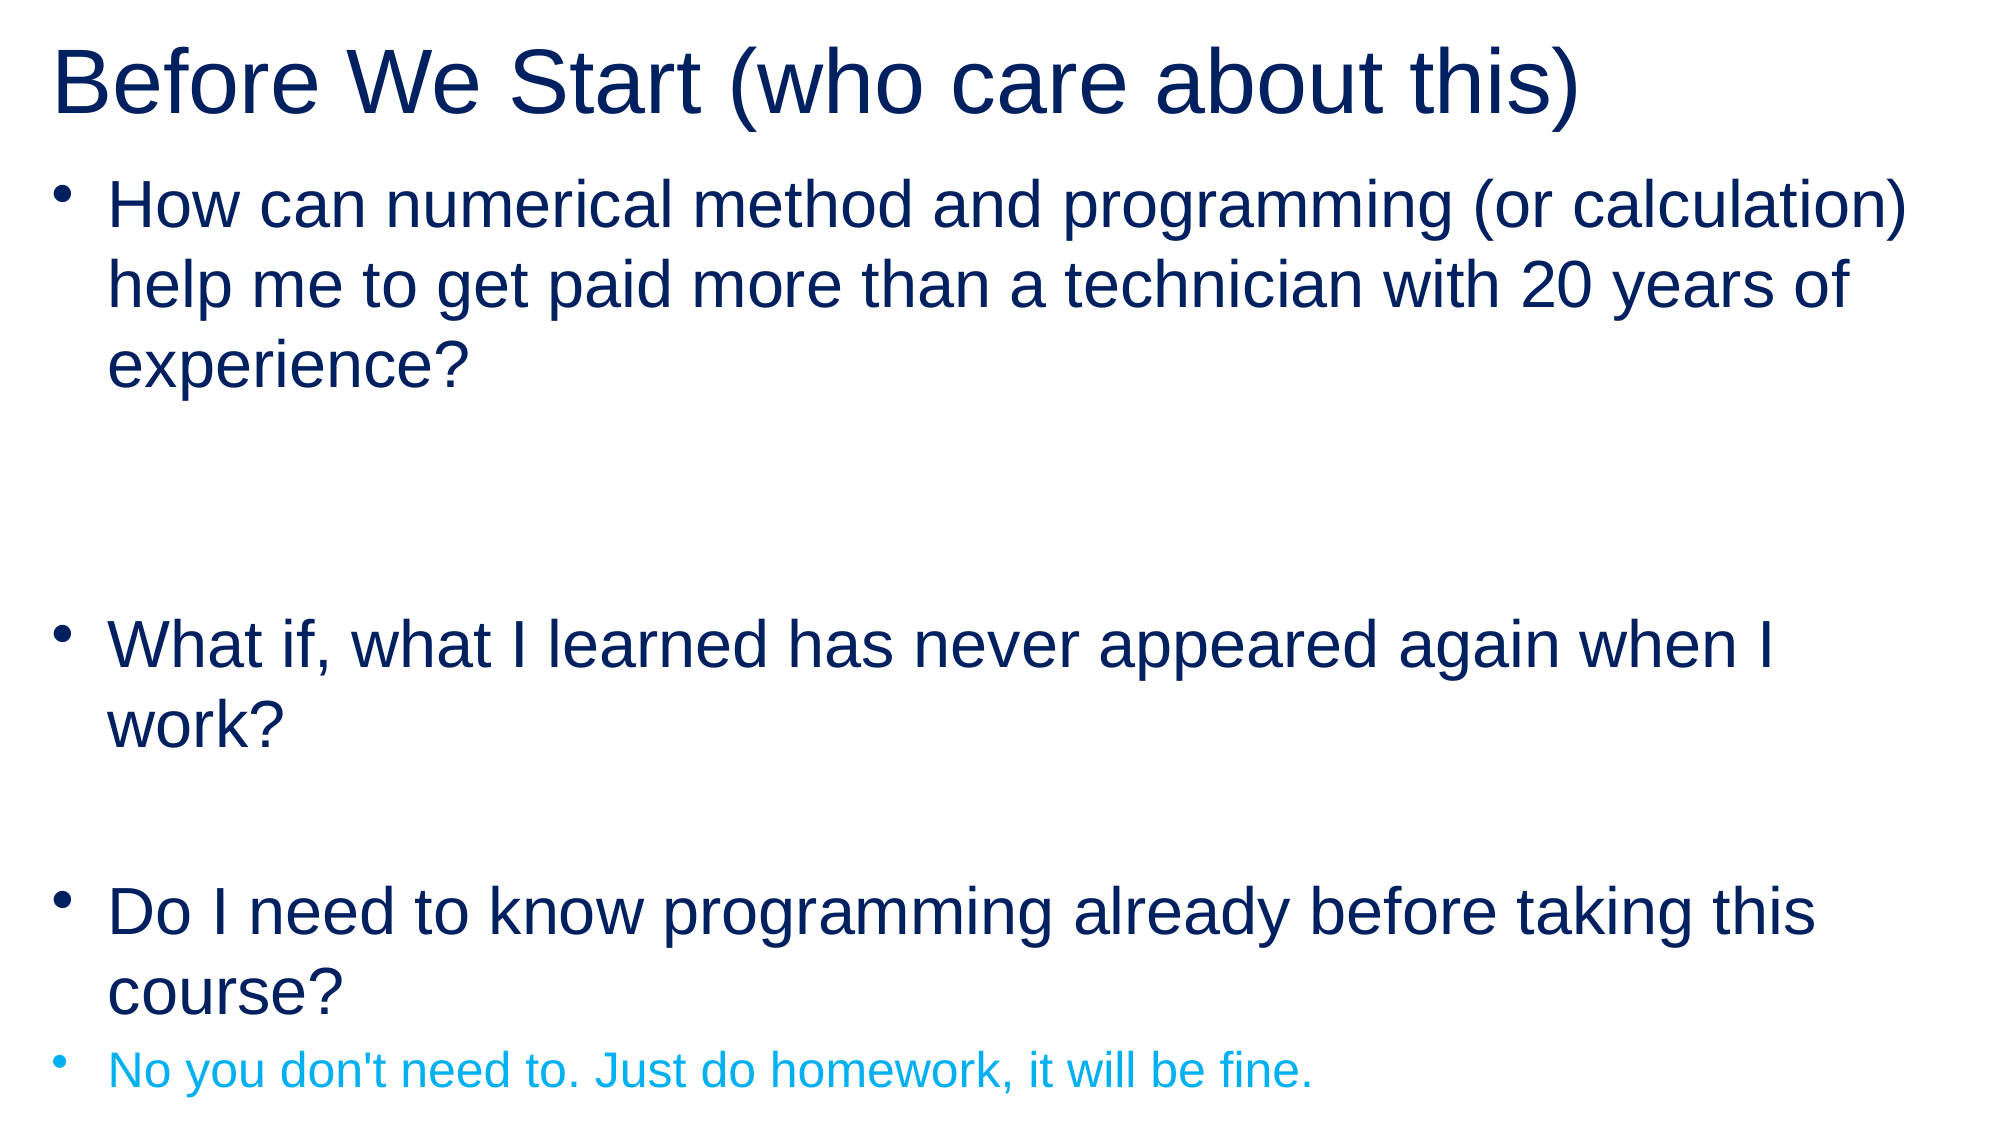

# Before We Start (who care about this)
How can numerical method and programming (or calculation) help me to get paid more than a technician with 20 years of experience?
What if, what I learned has never appeared again when I work?
Do I need to know programming already before taking this course?
No you don't need to. Just do homework, it will be fine.